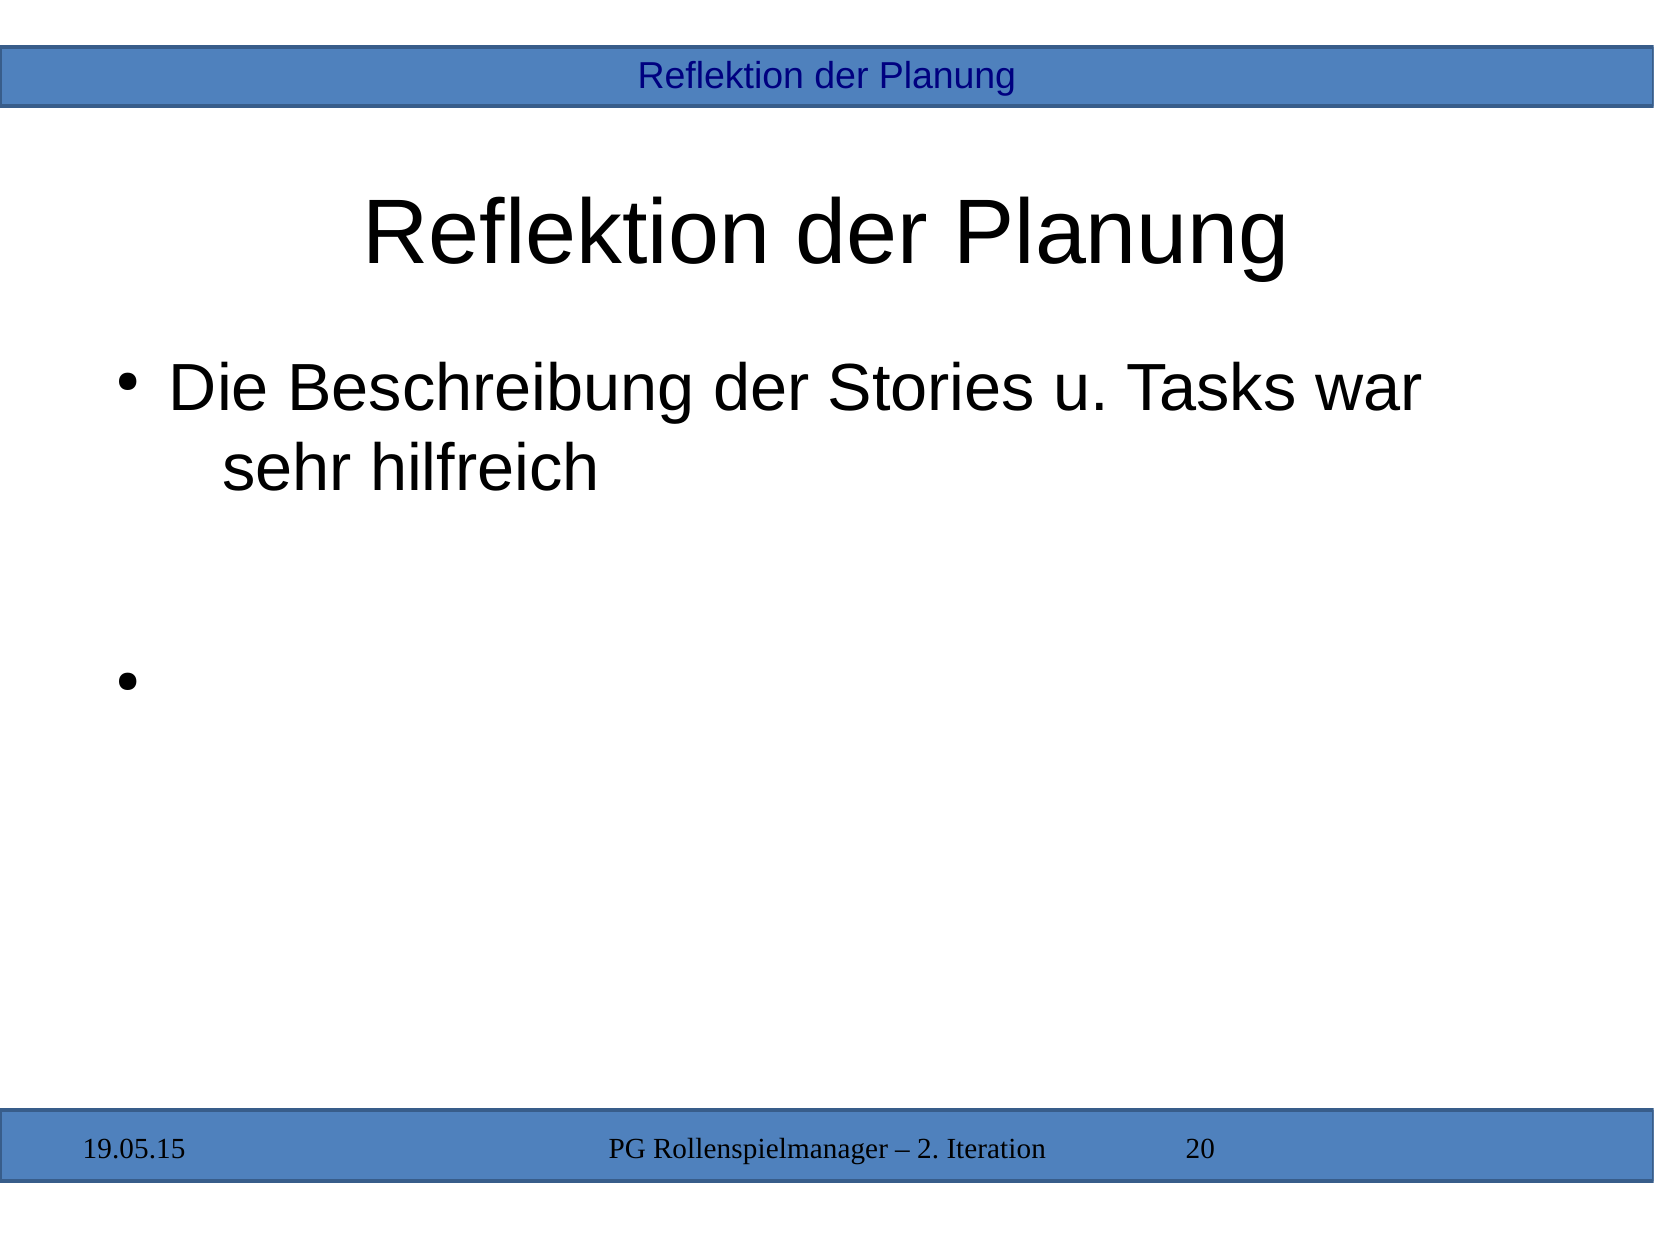

Reflektion der Planung
# Reflektion der Planung
Die Beschreibung der Stories u. Tasks war sehr hilfreich
19.05.15
PG Rollenspielmanager – 2. Iteration